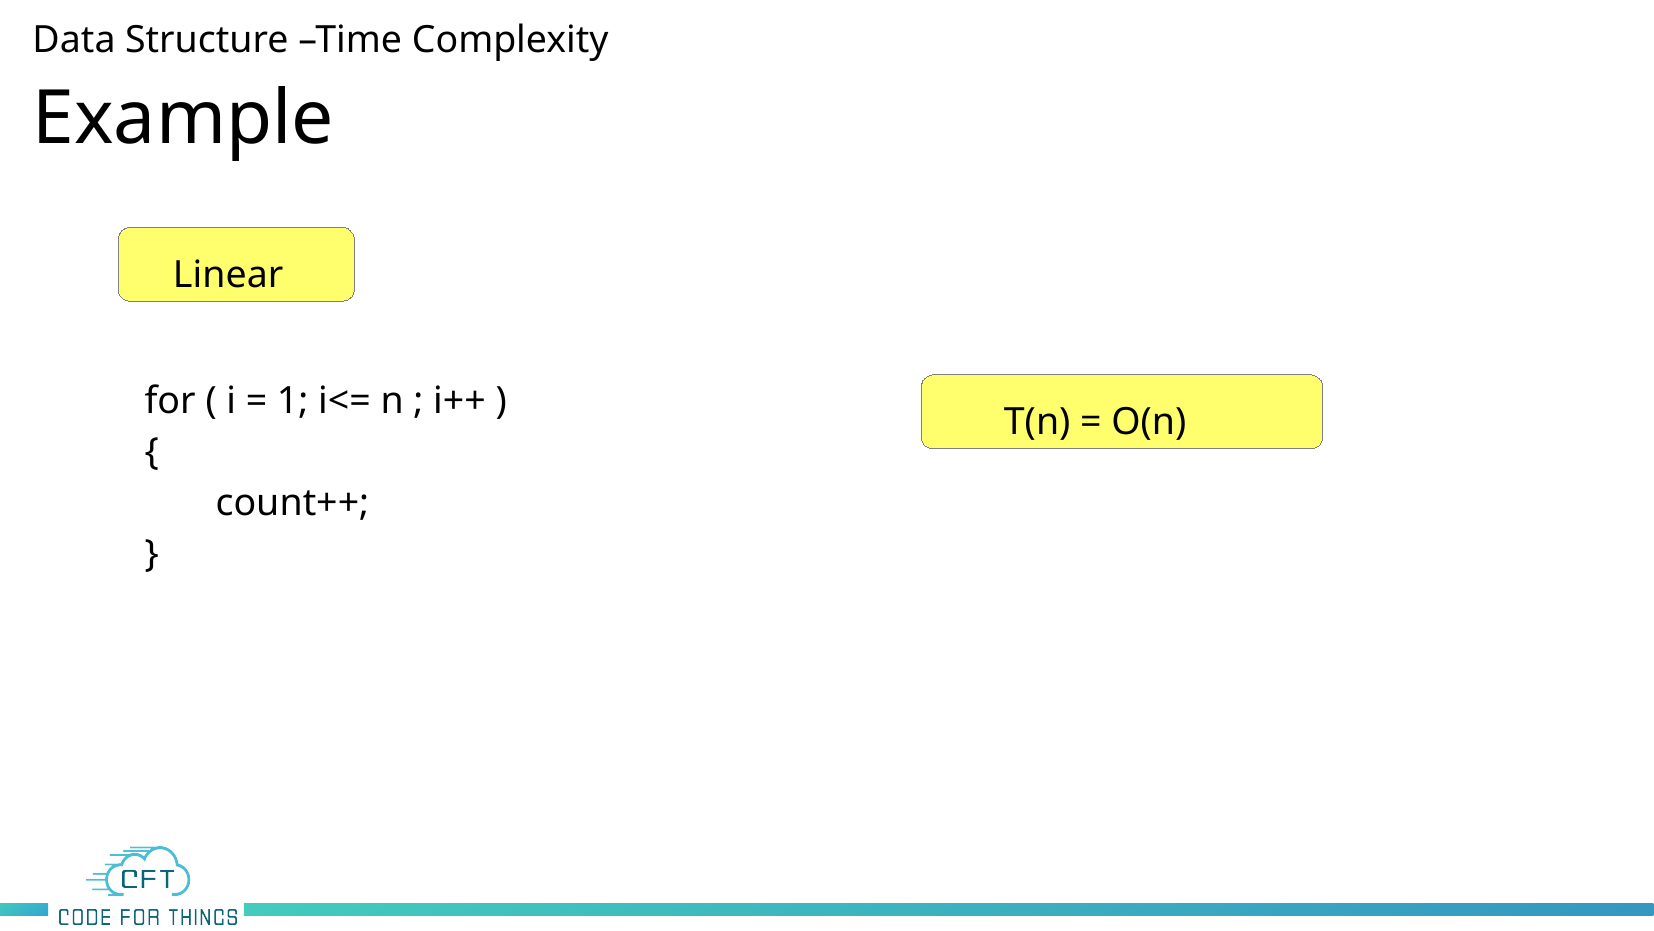

# Data Structure –Time Complexity Example
Linear
for ( i = 1; i<= n ; i++ )
{
count++;
}
T(n) = O(n)